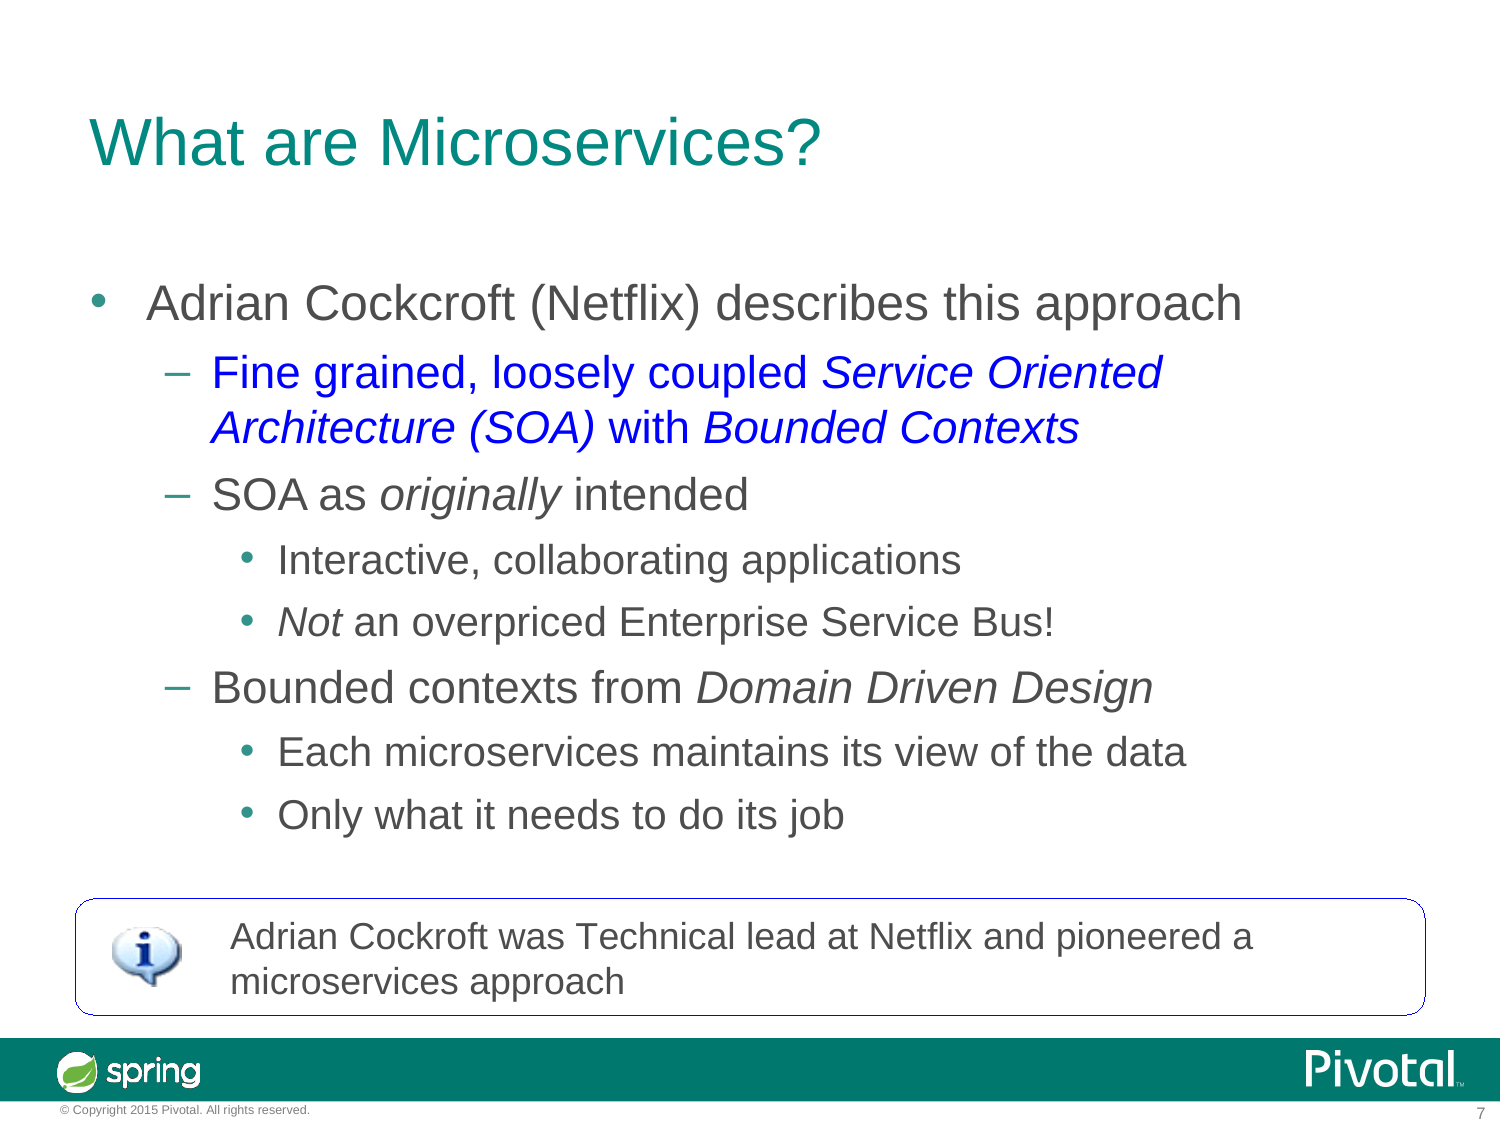

# What are Microservices?
Adrian Cockcroft (Netflix) describes this approach
Fine grained, loosely coupled Service Oriented Architecture (SOA) with Bounded Contexts
SOA as originally intended
Interactive, collaborating applications
Not an overpriced Enterprise Service Bus!
Bounded contexts from Domain Driven Design
Each microservices maintains its view of the data
Only what it needs to do its job
Adrian Cockroft was Technical lead at Netflix and pioneered a microservices approach